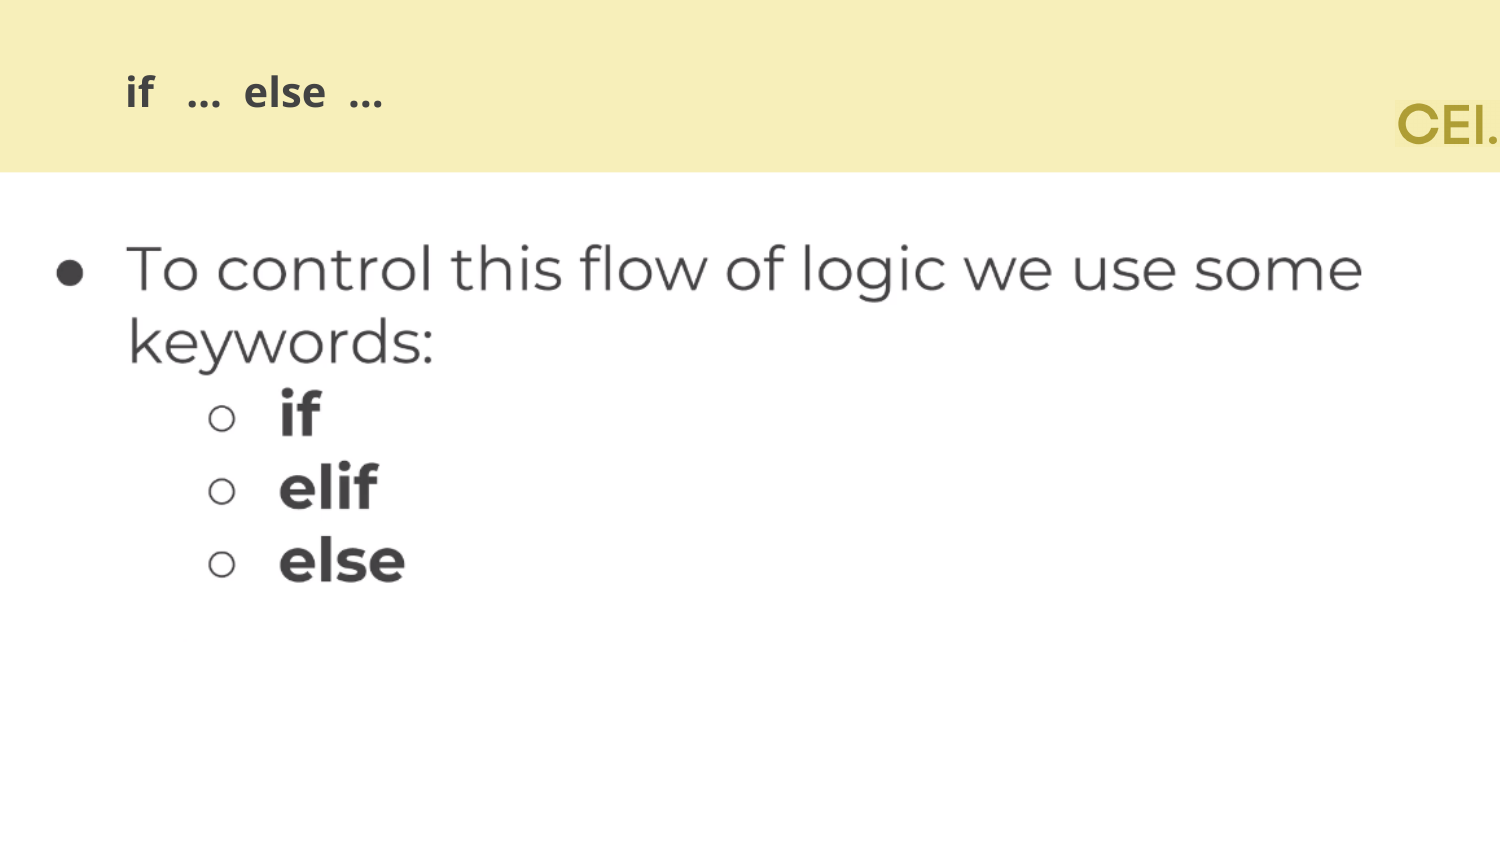

if … else …
python if else statements